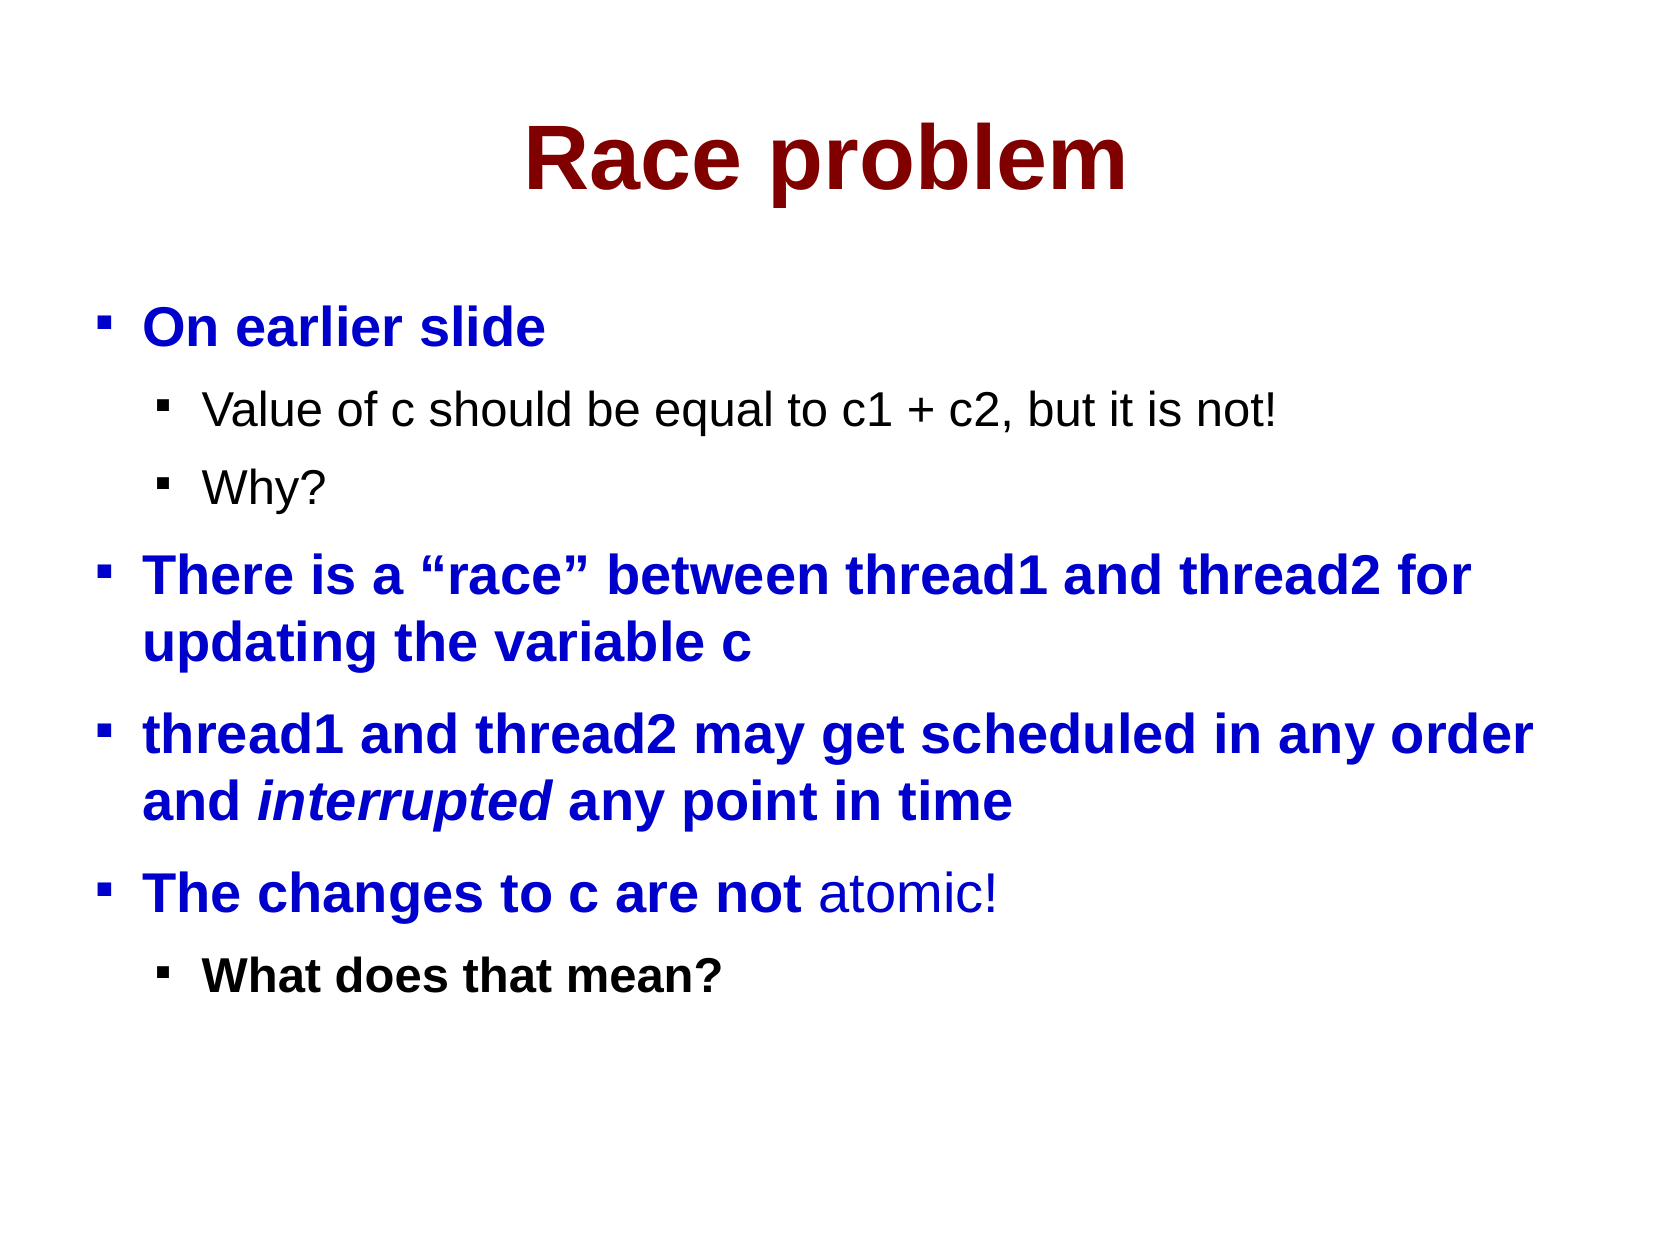

# Race problem
On earlier slide
Value of c should be equal to c1 + c2, but it is not!
Why?
There is a “race” between thread1 and thread2 for updating the variable c
thread1 and thread2 may get scheduled in any order and interrupted any point in time
The changes to c are not atomic!
What does that mean?